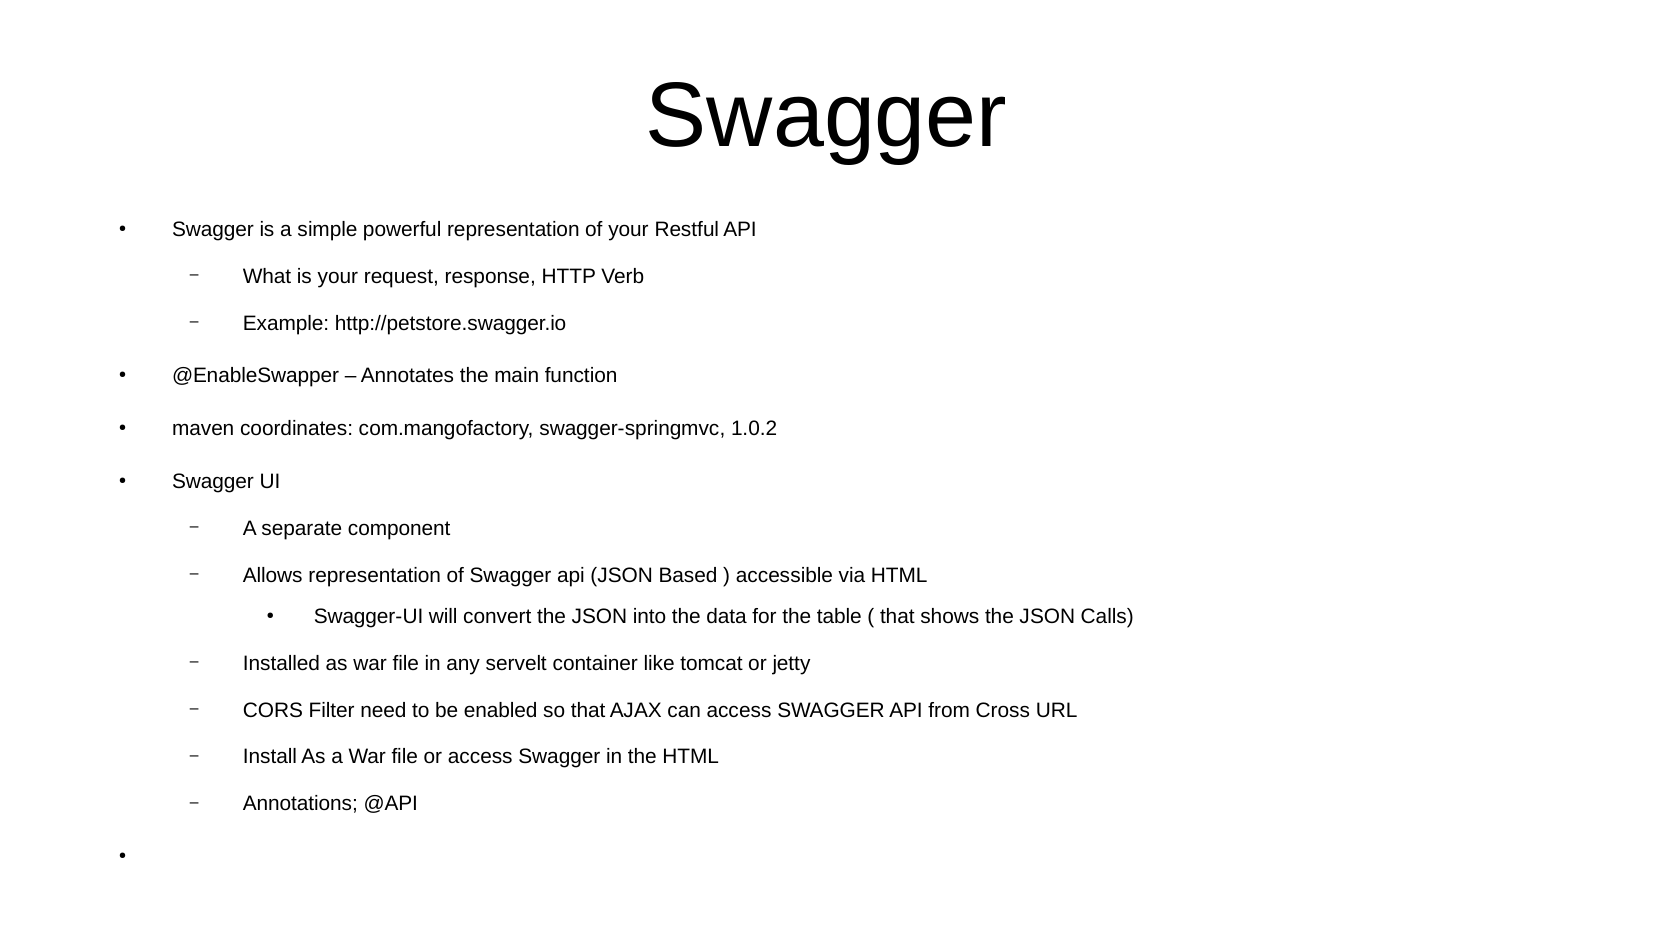

# Swagger
Swagger is a simple powerful representation of your Restful API
What is your request, response, HTTP Verb
Example: http://petstore.swagger.io
@EnableSwapper – Annotates the main function
maven coordinates: com.mangofactory, swagger-springmvc, 1.0.2
Swagger UI
A separate component
Allows representation of Swagger api (JSON Based ) accessible via HTML
Swagger-UI will convert the JSON into the data for the table ( that shows the JSON Calls)
Installed as war file in any servelt container like tomcat or jetty
CORS Filter need to be enabled so that AJAX can access SWAGGER API from Cross URL
Install As a War file or access Swagger in the HTML
Annotations; @API